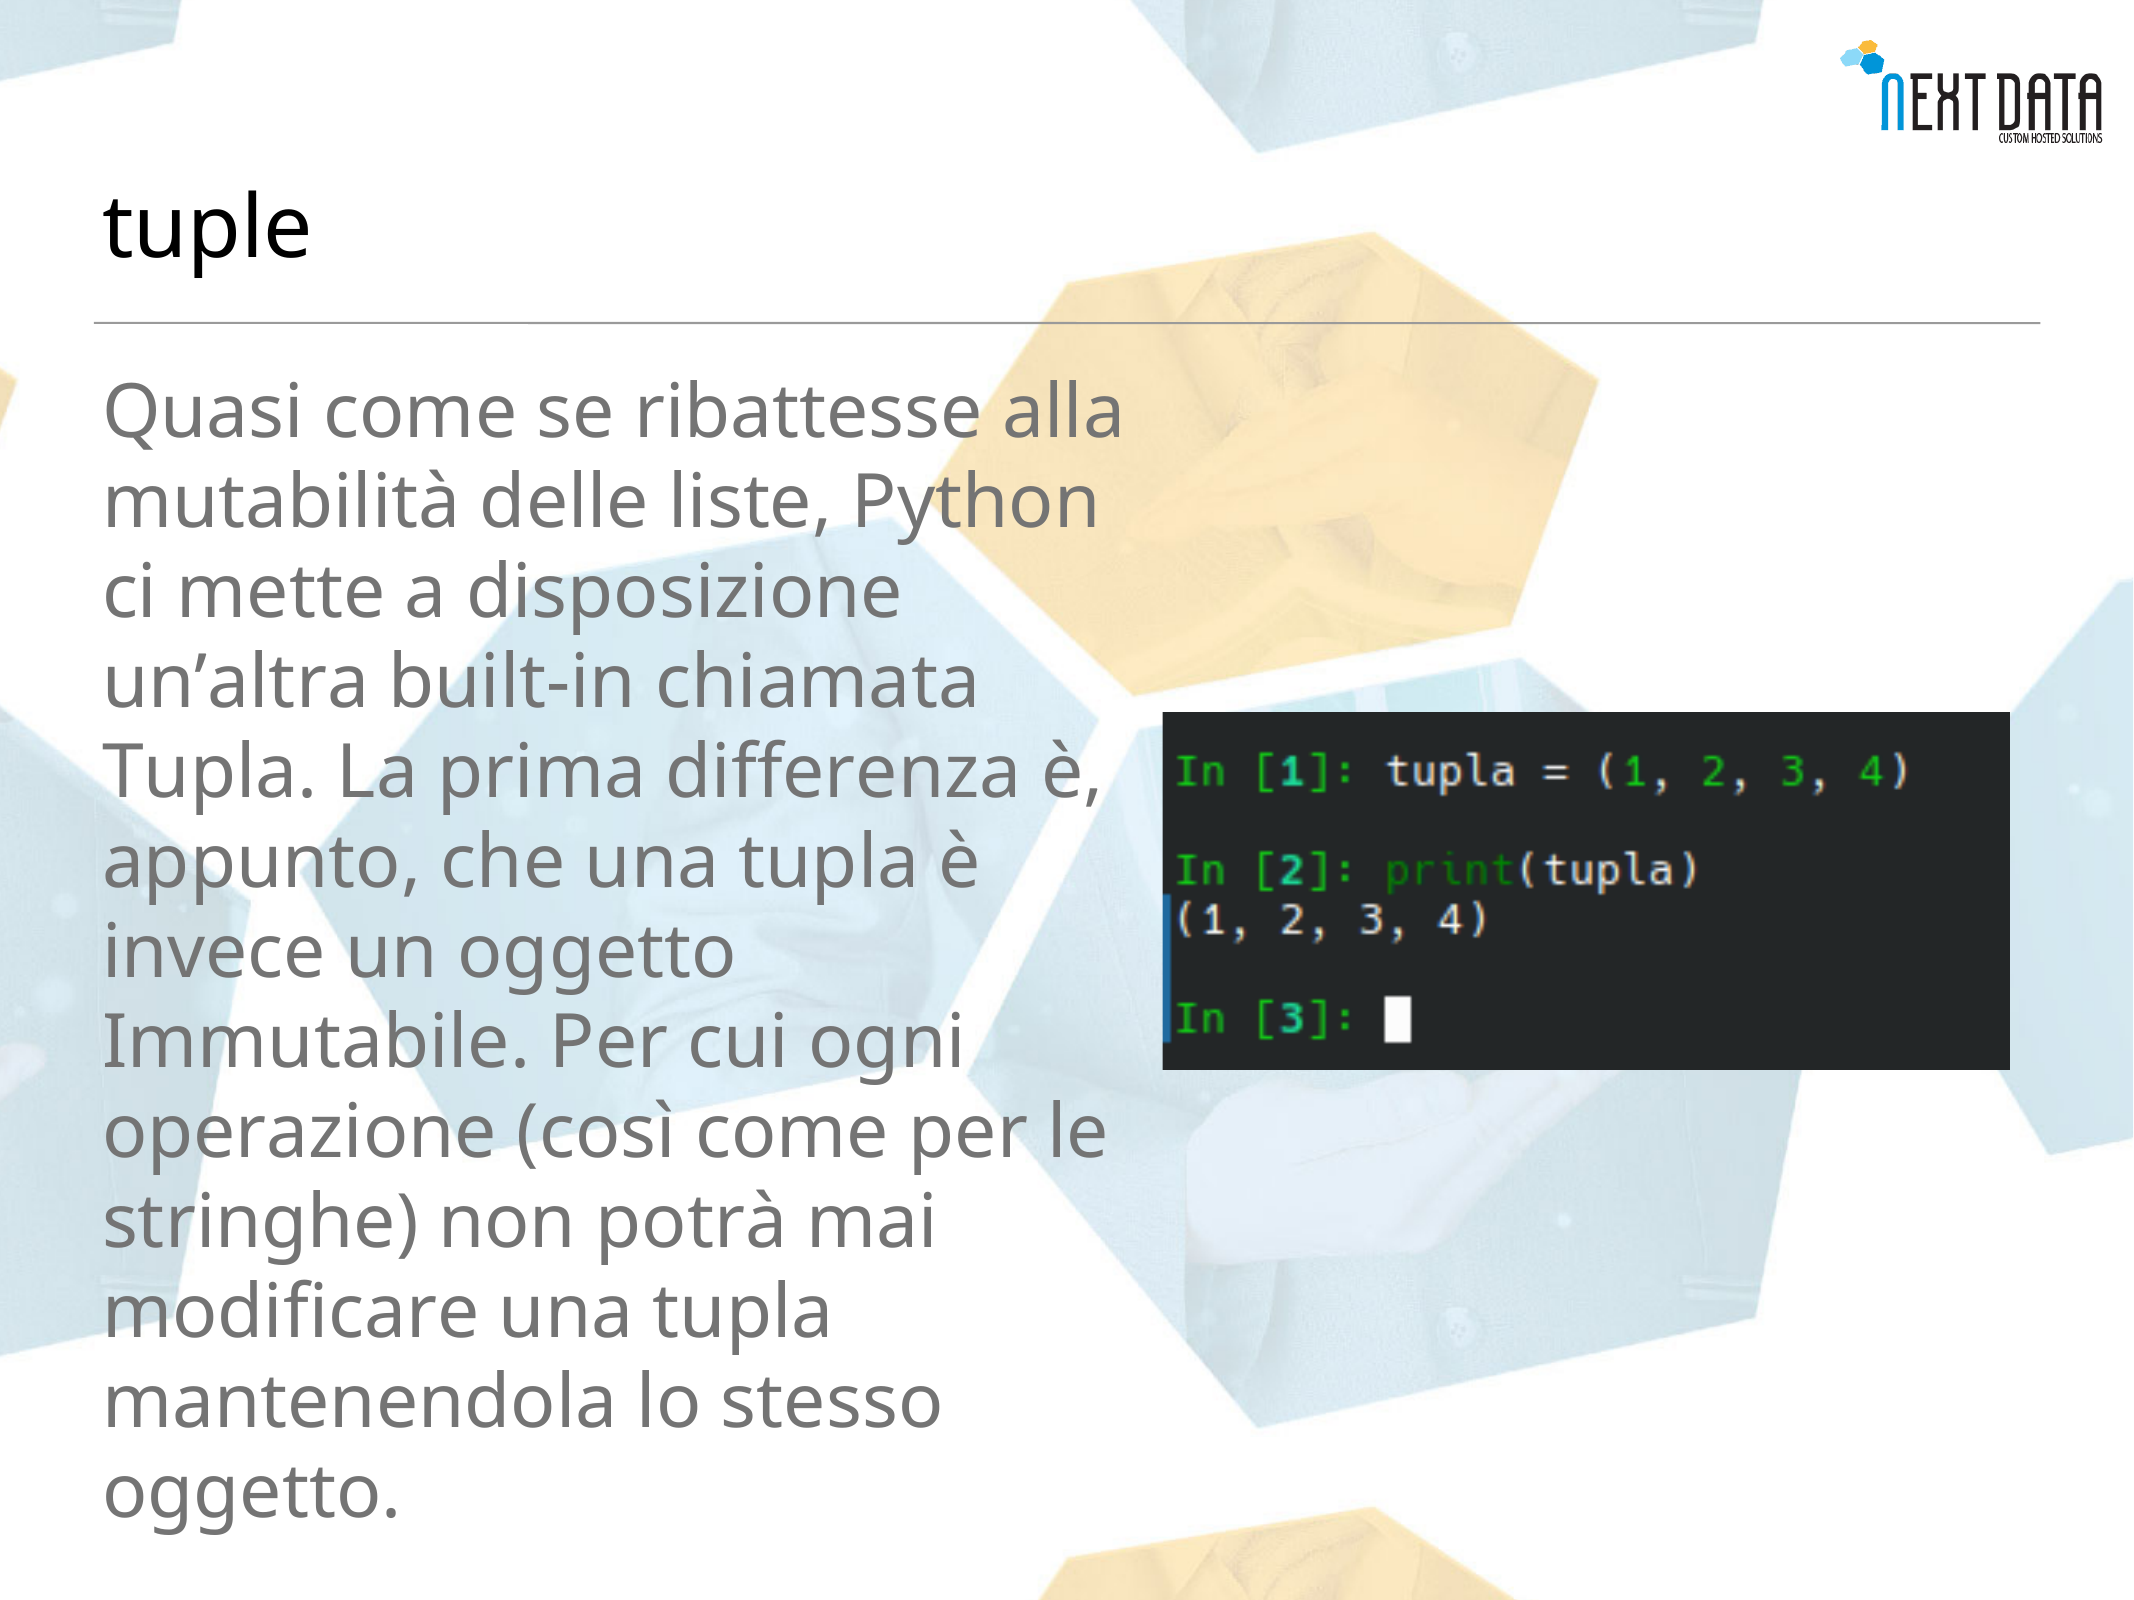

tuple
Quasi come se ribattesse alla mutabilità delle liste, Python ci mette a disposizione un’altra built-in chiamata Tupla. La prima differenza è, appunto, che una tupla è invece un oggetto Immutabile. Per cui ogni operazione (così come per le stringhe) non potrà mai modificare una tupla mantenendola lo stesso oggetto.